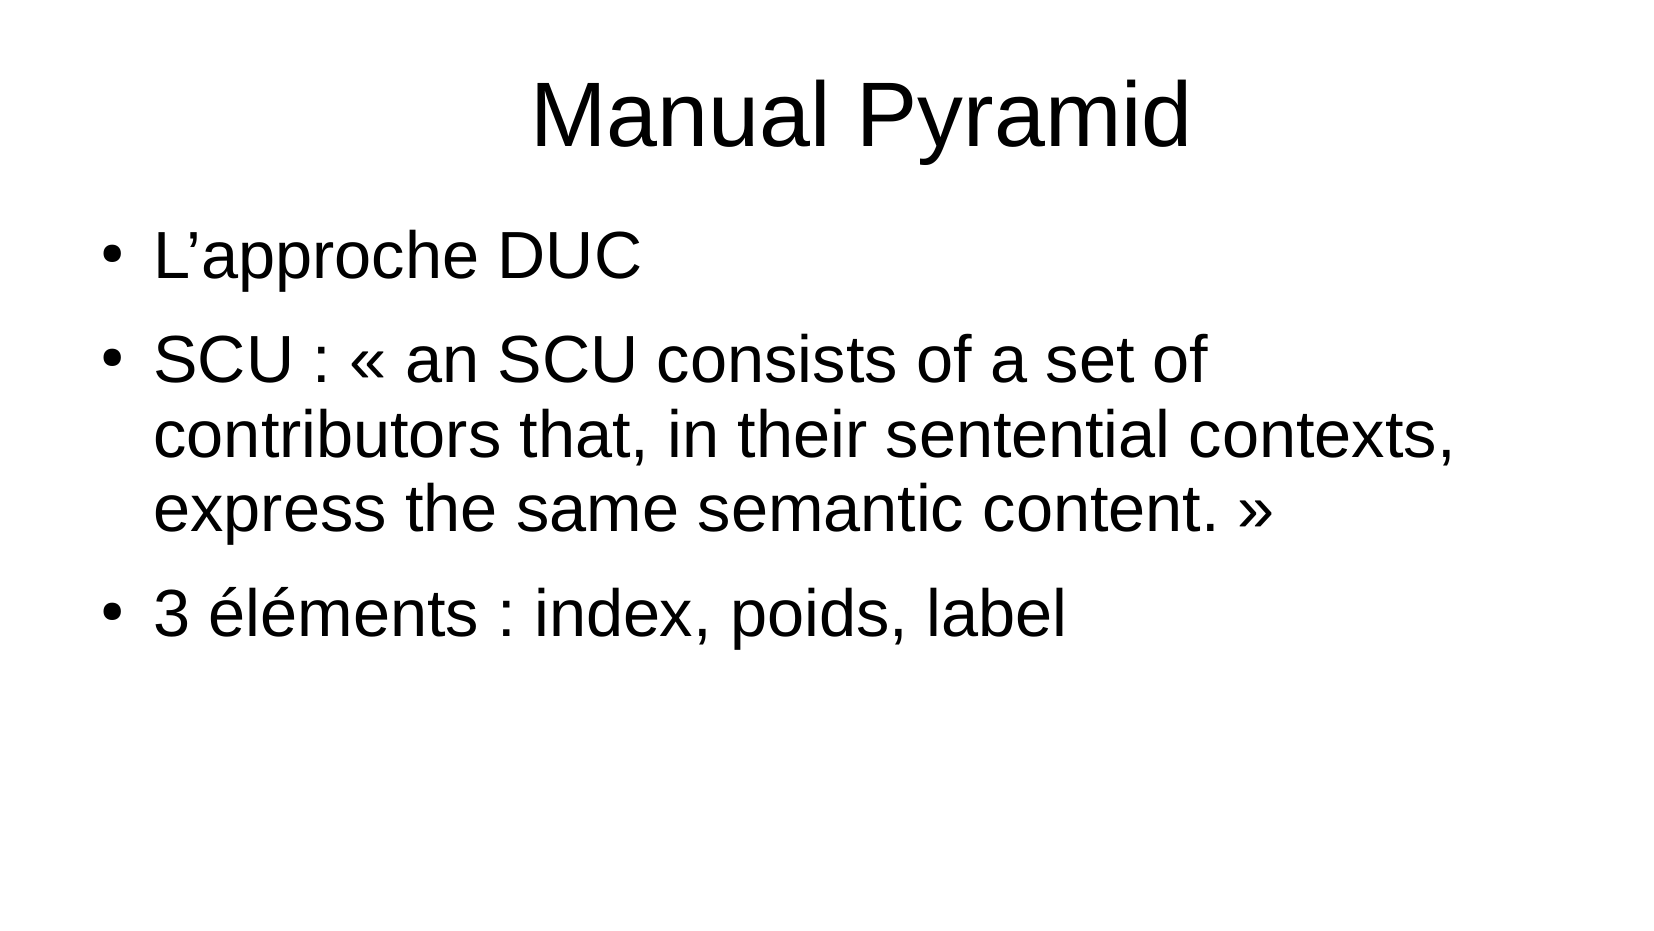

# Manual Pyramid
L’approche DUC
SCU : « an SCU consists of a set of contributors that, in their sentential contexts, express the same semantic content. »
3 éléments : index, poids, label